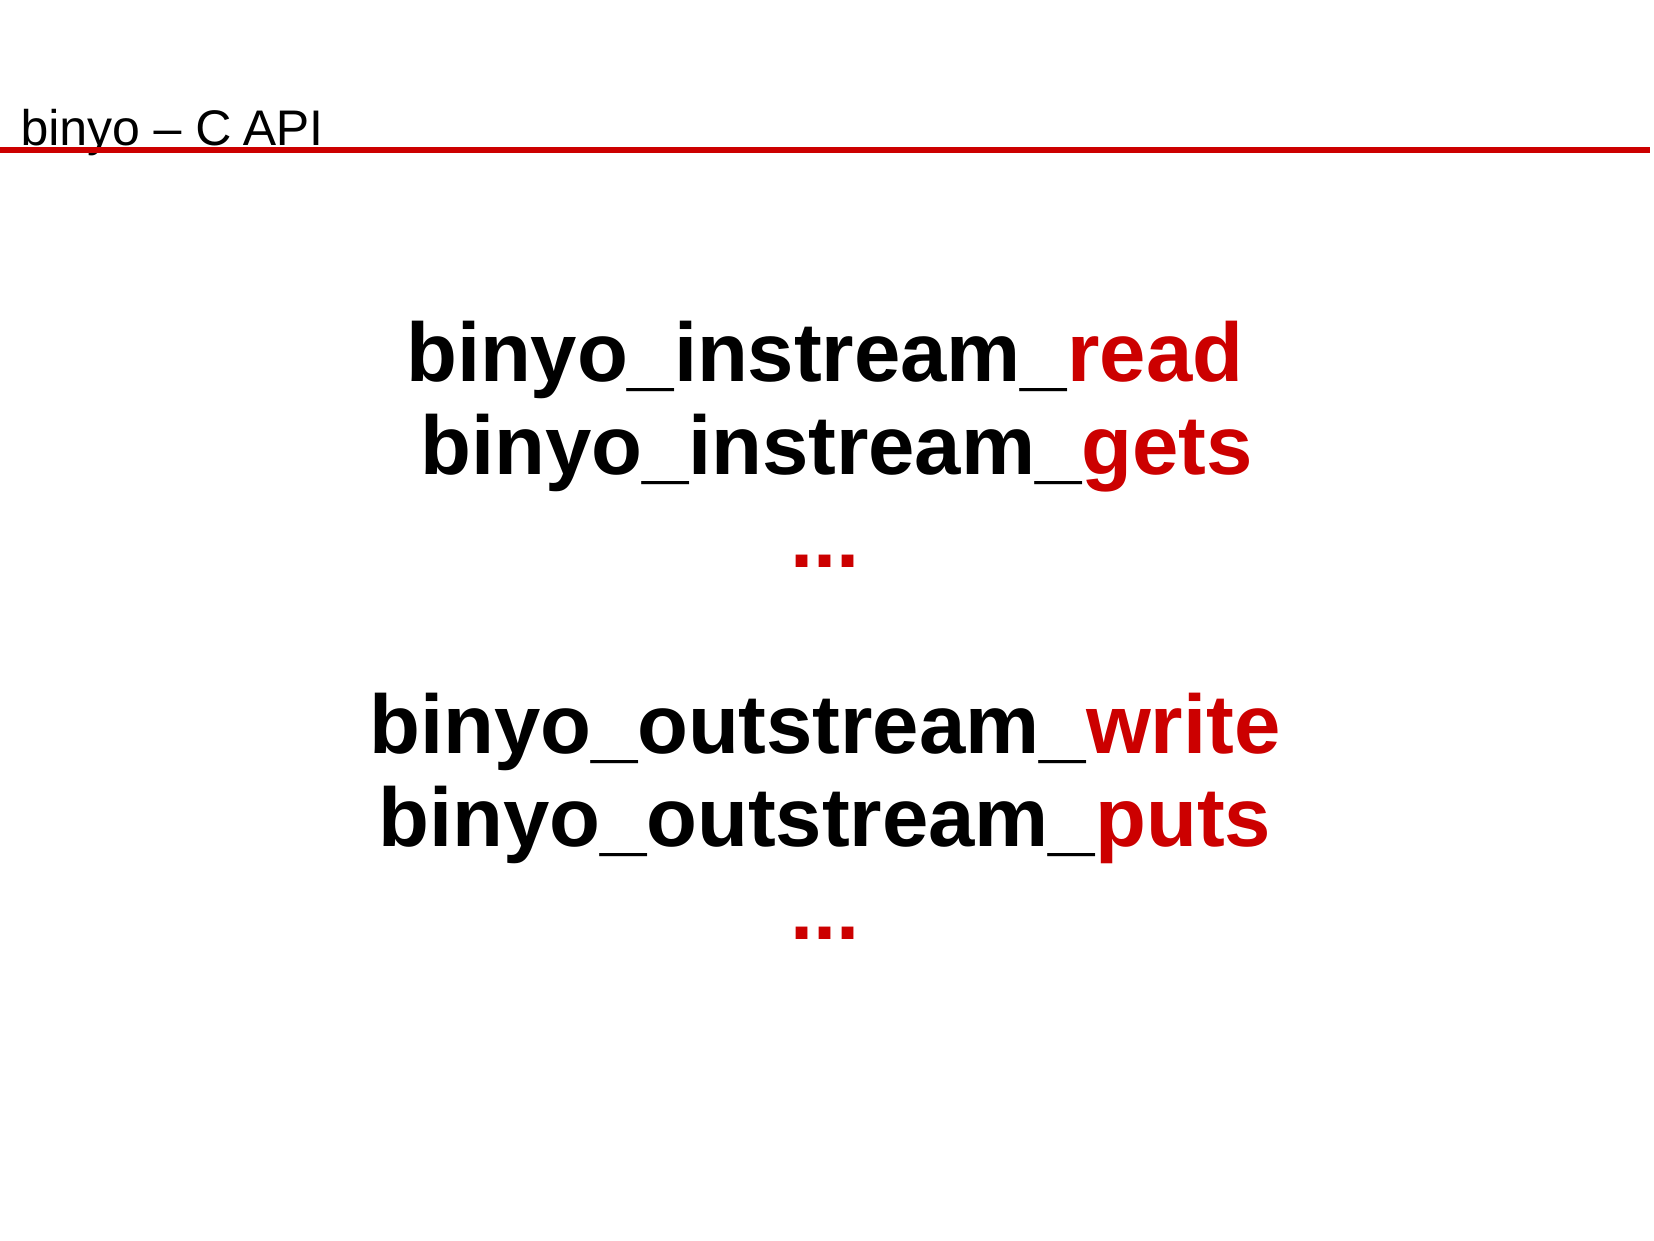

#
binyo – C API
binyo_instream_read
 binyo_instream_gets
...
binyo_outstream_write
binyo_outstream_puts
...